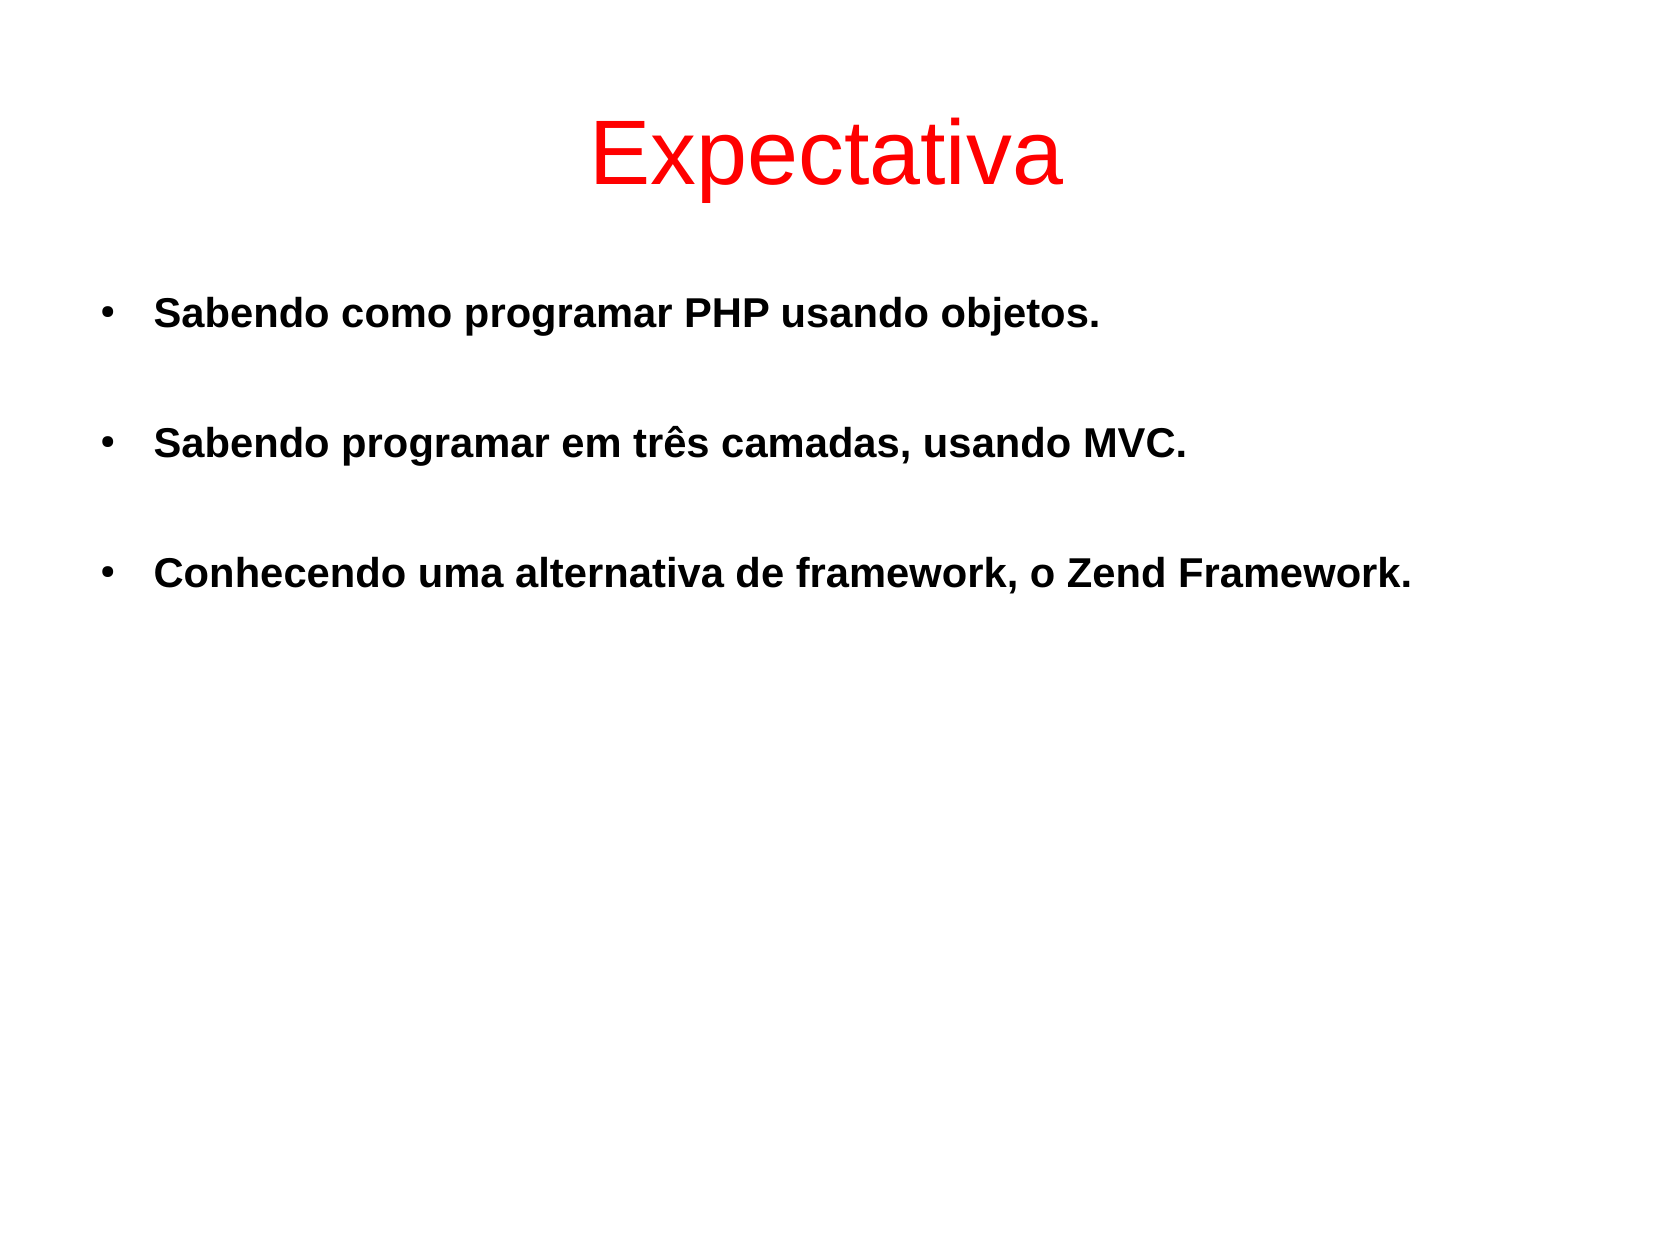

# Expectativa
Sabendo como programar PHP usando objetos.
Sabendo programar em três camadas, usando MVC.
Conhecendo uma alternativa de framework, o Zend Framework.